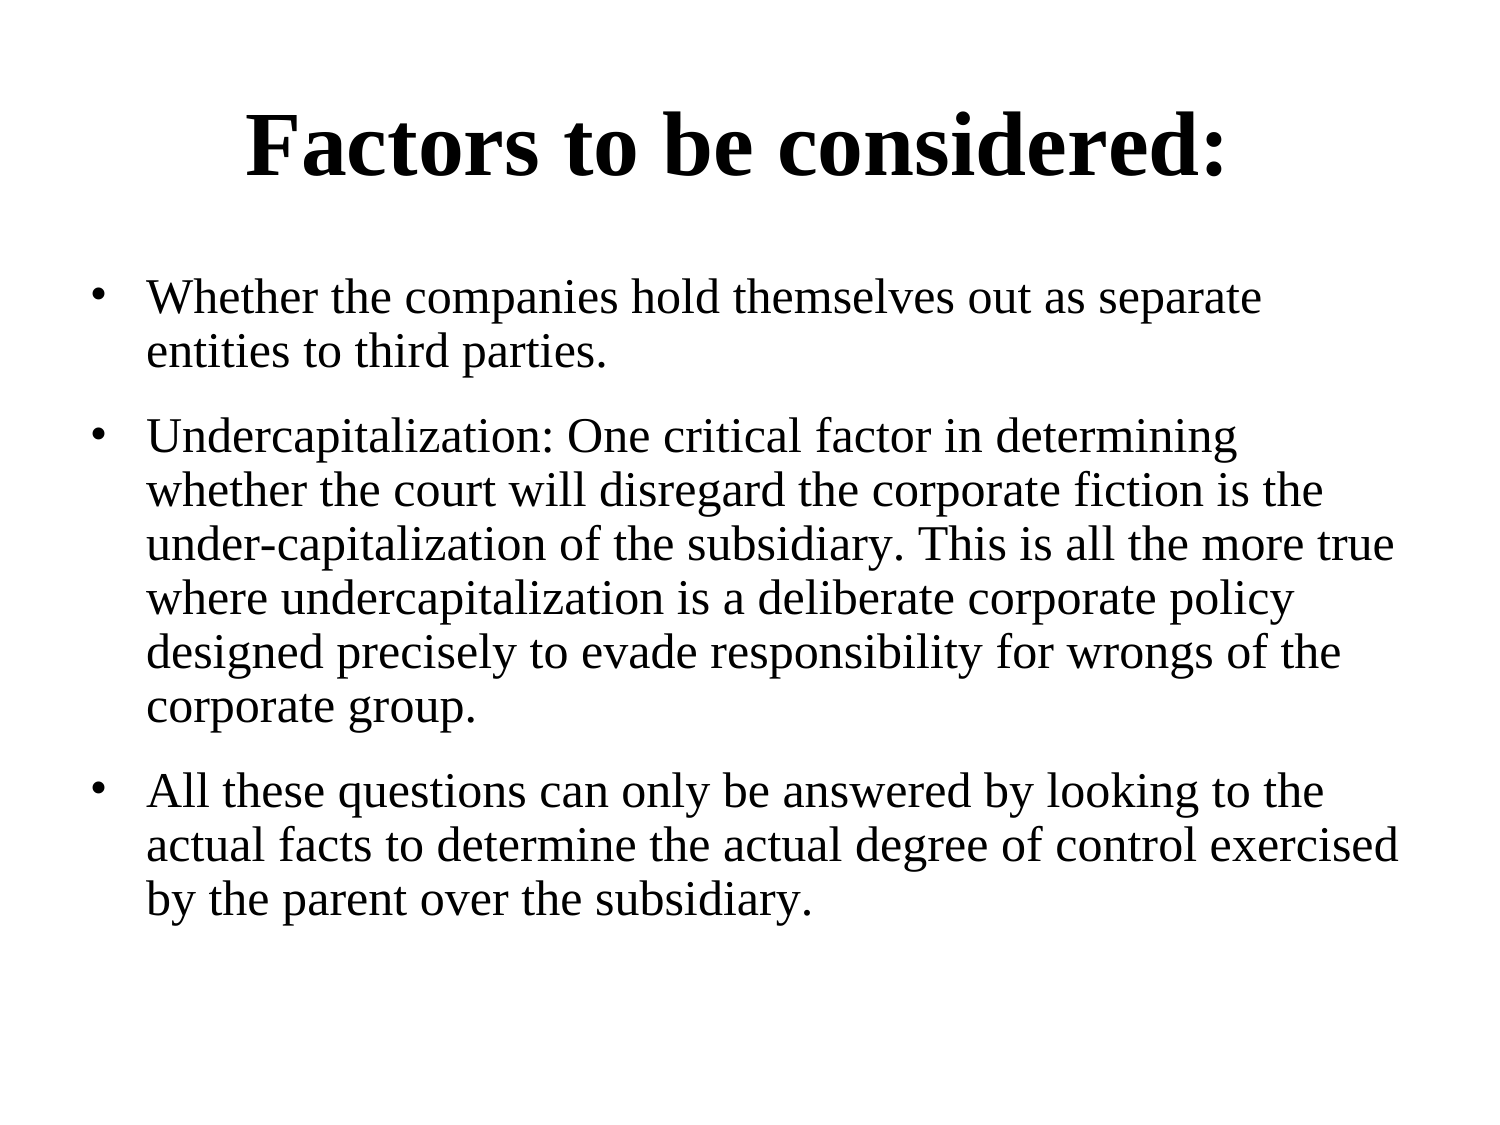

# Factors to be considered:
Whether the companies hold themselves out as separate entities to third parties.
Undercapitalization: One critical factor in determining whether the court will disregard the corporate fiction is the under-capitalization of the subsidiary. This is all the more true where undercapitalization is a deliberate corporate policy designed precisely to evade responsibility for wrongs of the corporate group.
All these questions can only be answered by looking to the actual facts to determine the actual degree of control exercised by the parent over the subsidiary.